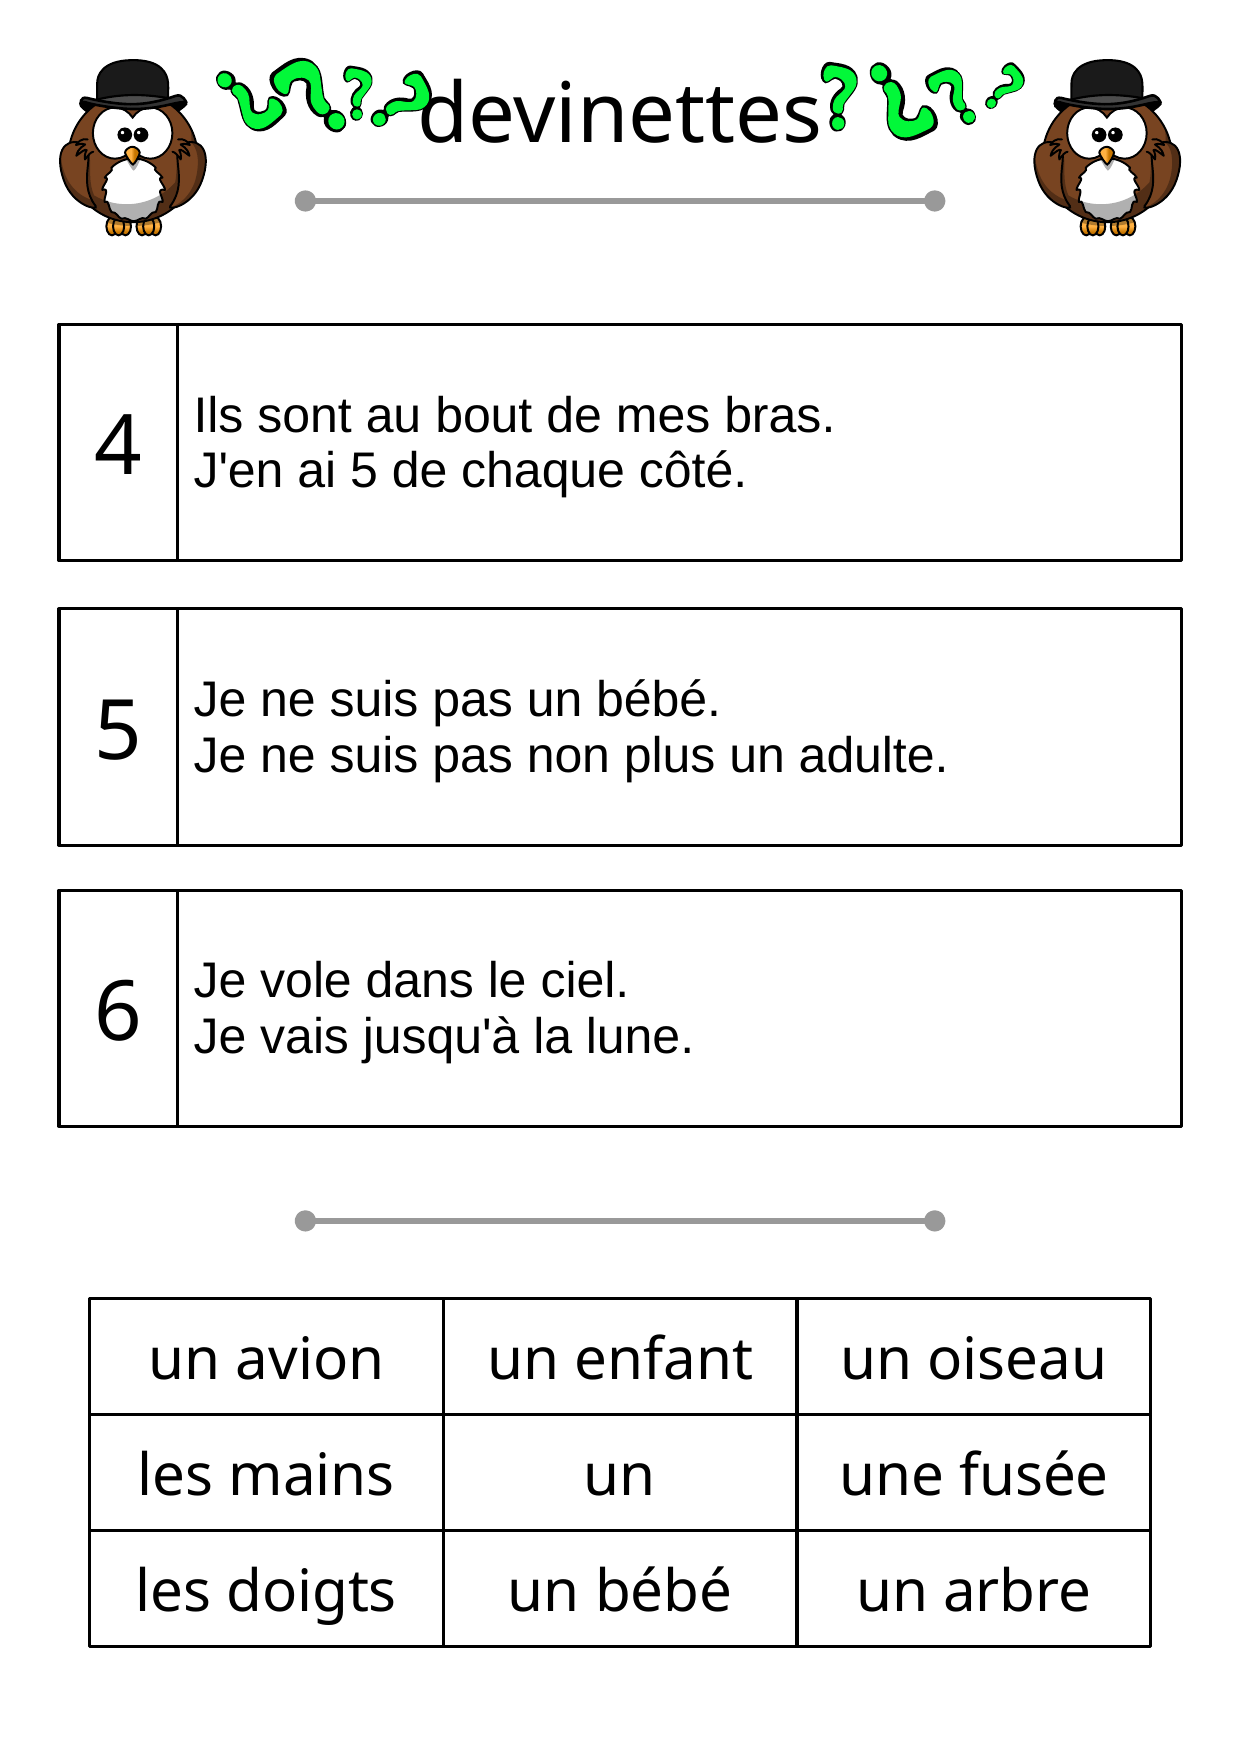

devinettes
4
Ils sont au bout de mes bras.
J'en ai 5 de chaque côté.
5
Je ne suis pas un bébé.
Je ne suis pas non plus un adulte.
6
Je vole dans le ciel.
Je vais jusqu'à la lune.
un avion
un enfant
un oiseau
les mains
un
une fusée
les doigts
un bébé
un arbre